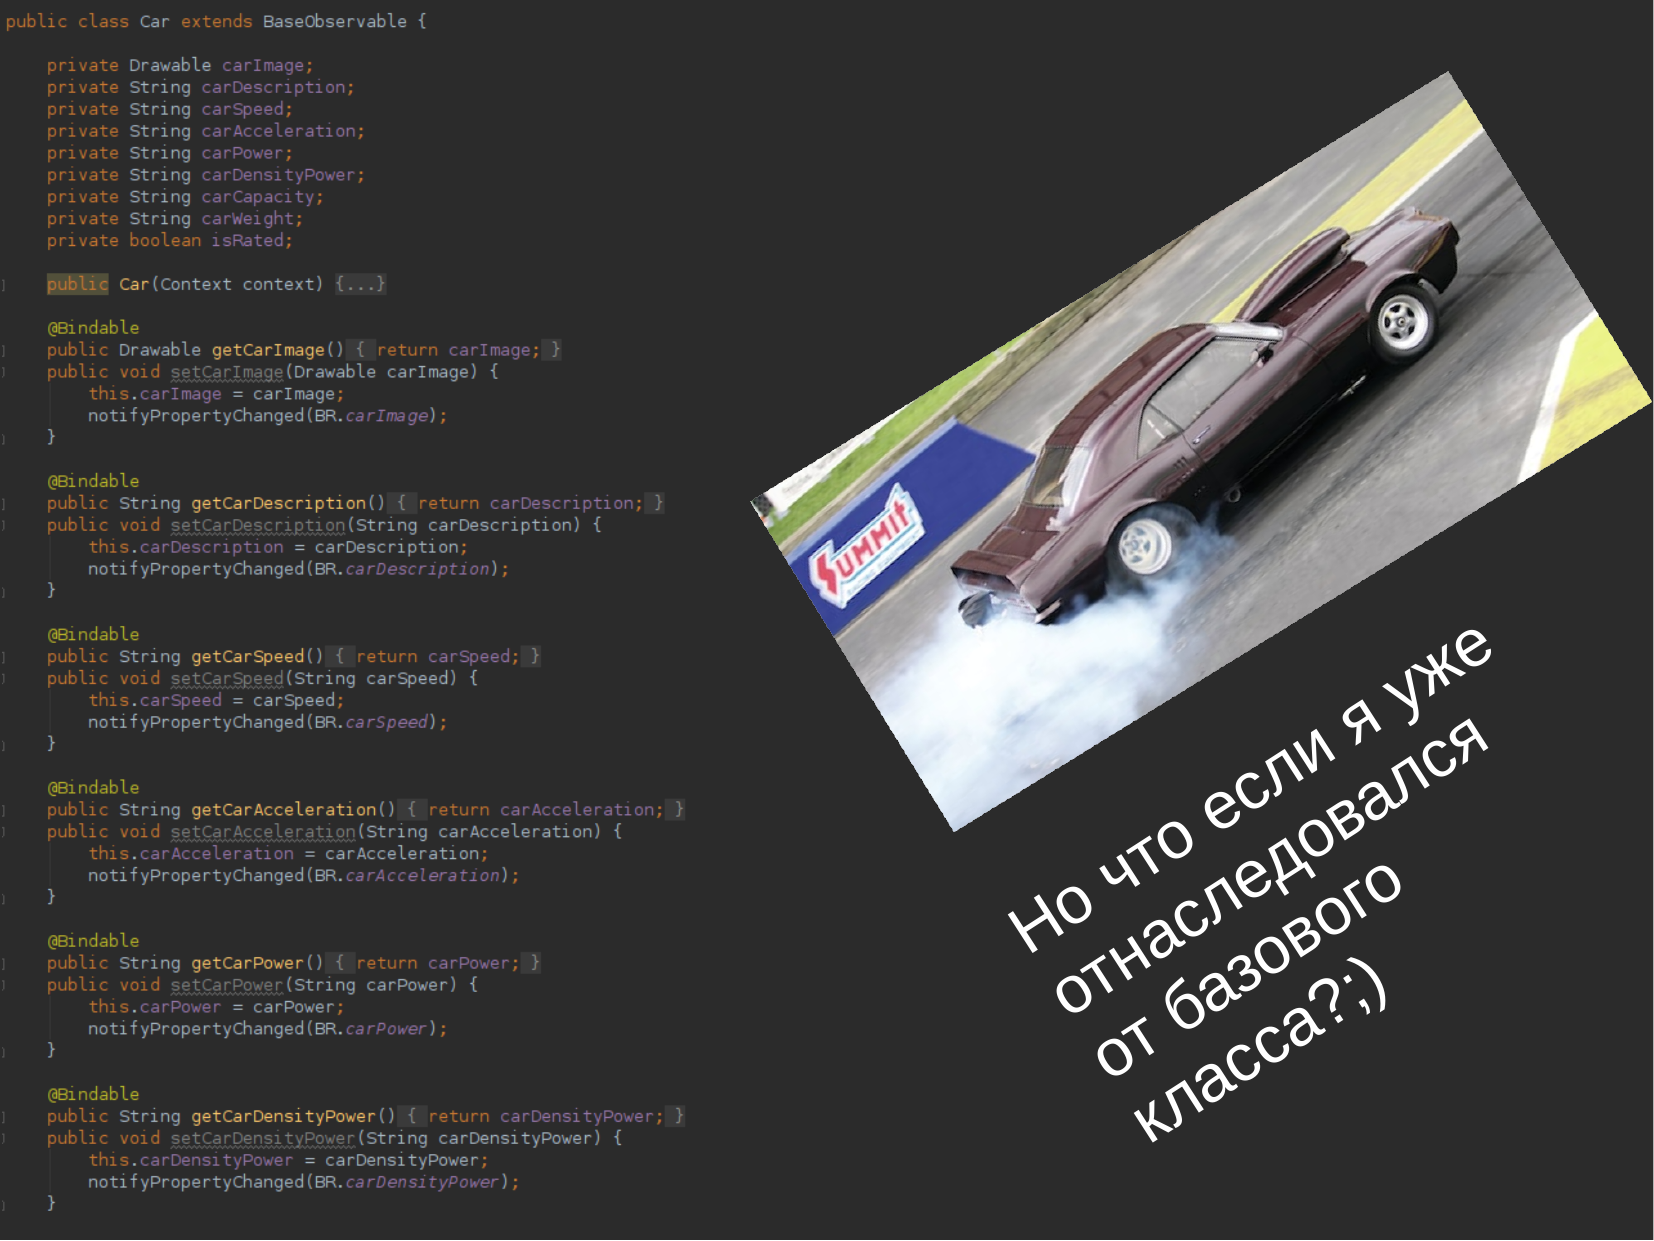

Но что если я уже отнаследовался от базового класса?;)